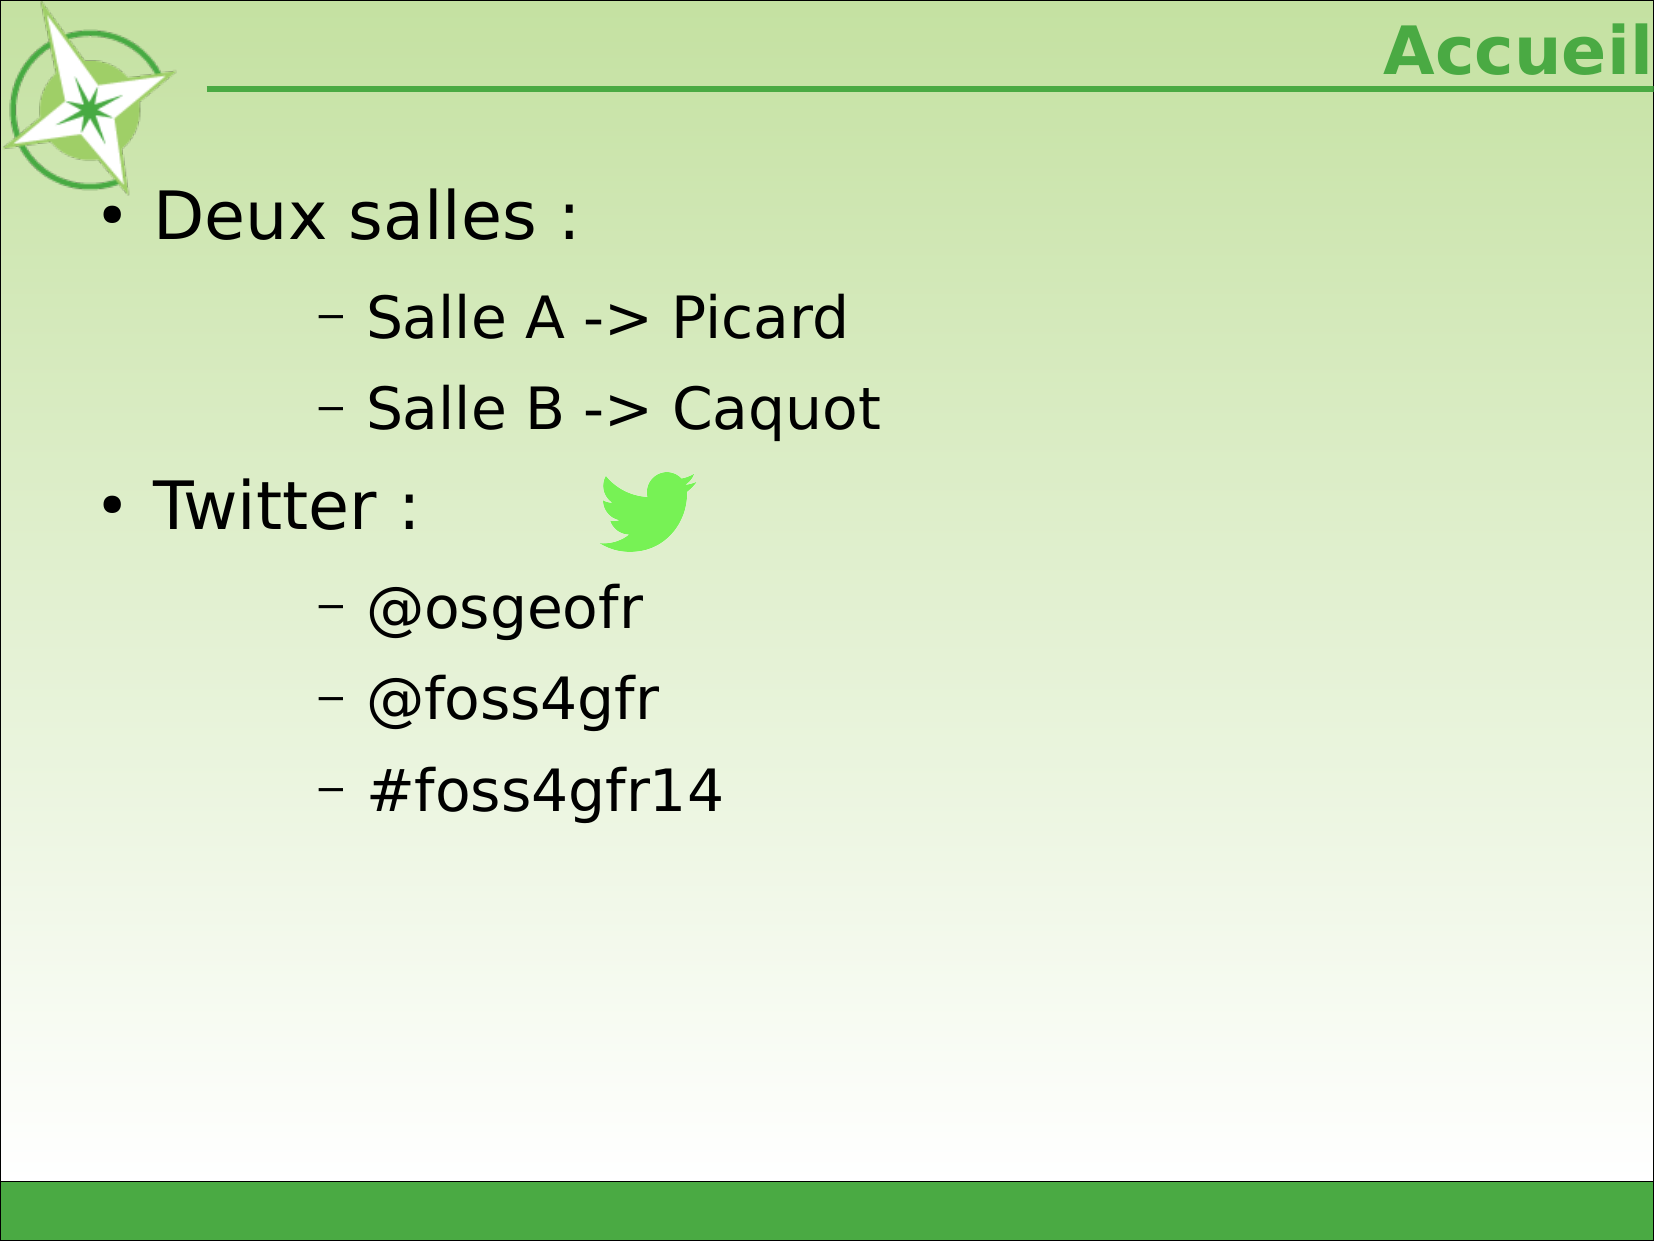

# Accueil
Deux salles :
Salle A -> Picard
Salle B -> Caquot
Twitter :
@osgeofr
@foss4gfr
#foss4gfr14